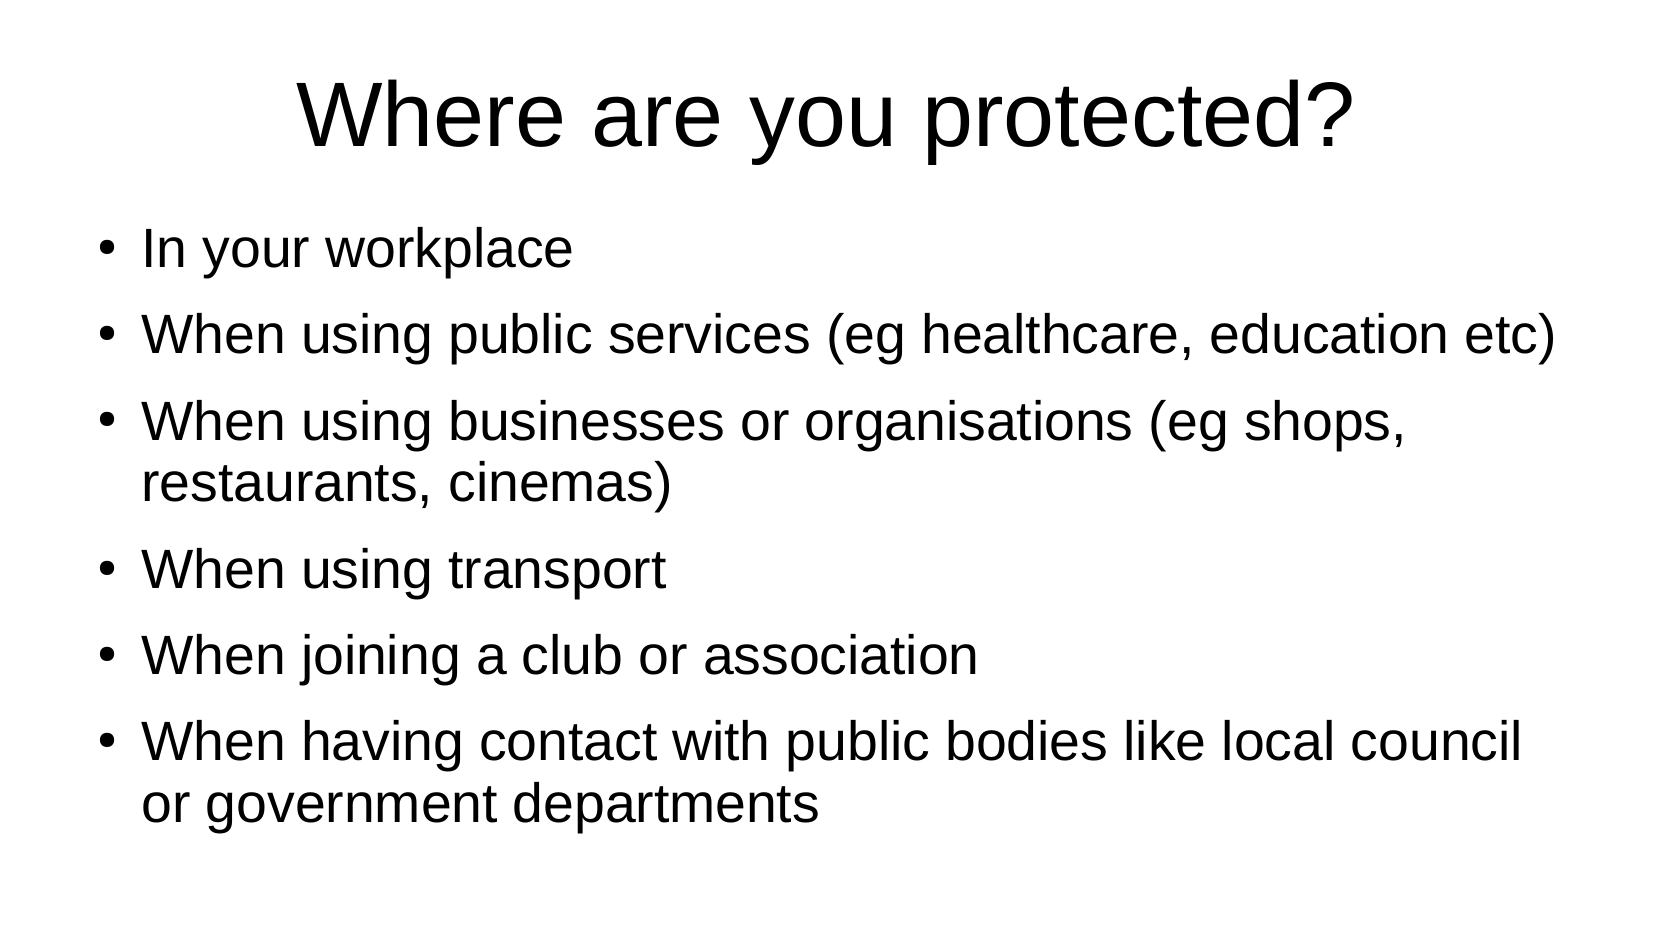

# Where are you protected?
In your workplace
When using public services (eg healthcare, education etc)
When using businesses or organisations (eg shops, restaurants, cinemas)
When using transport
When joining a club or association
When having contact with public bodies like local council or government departments